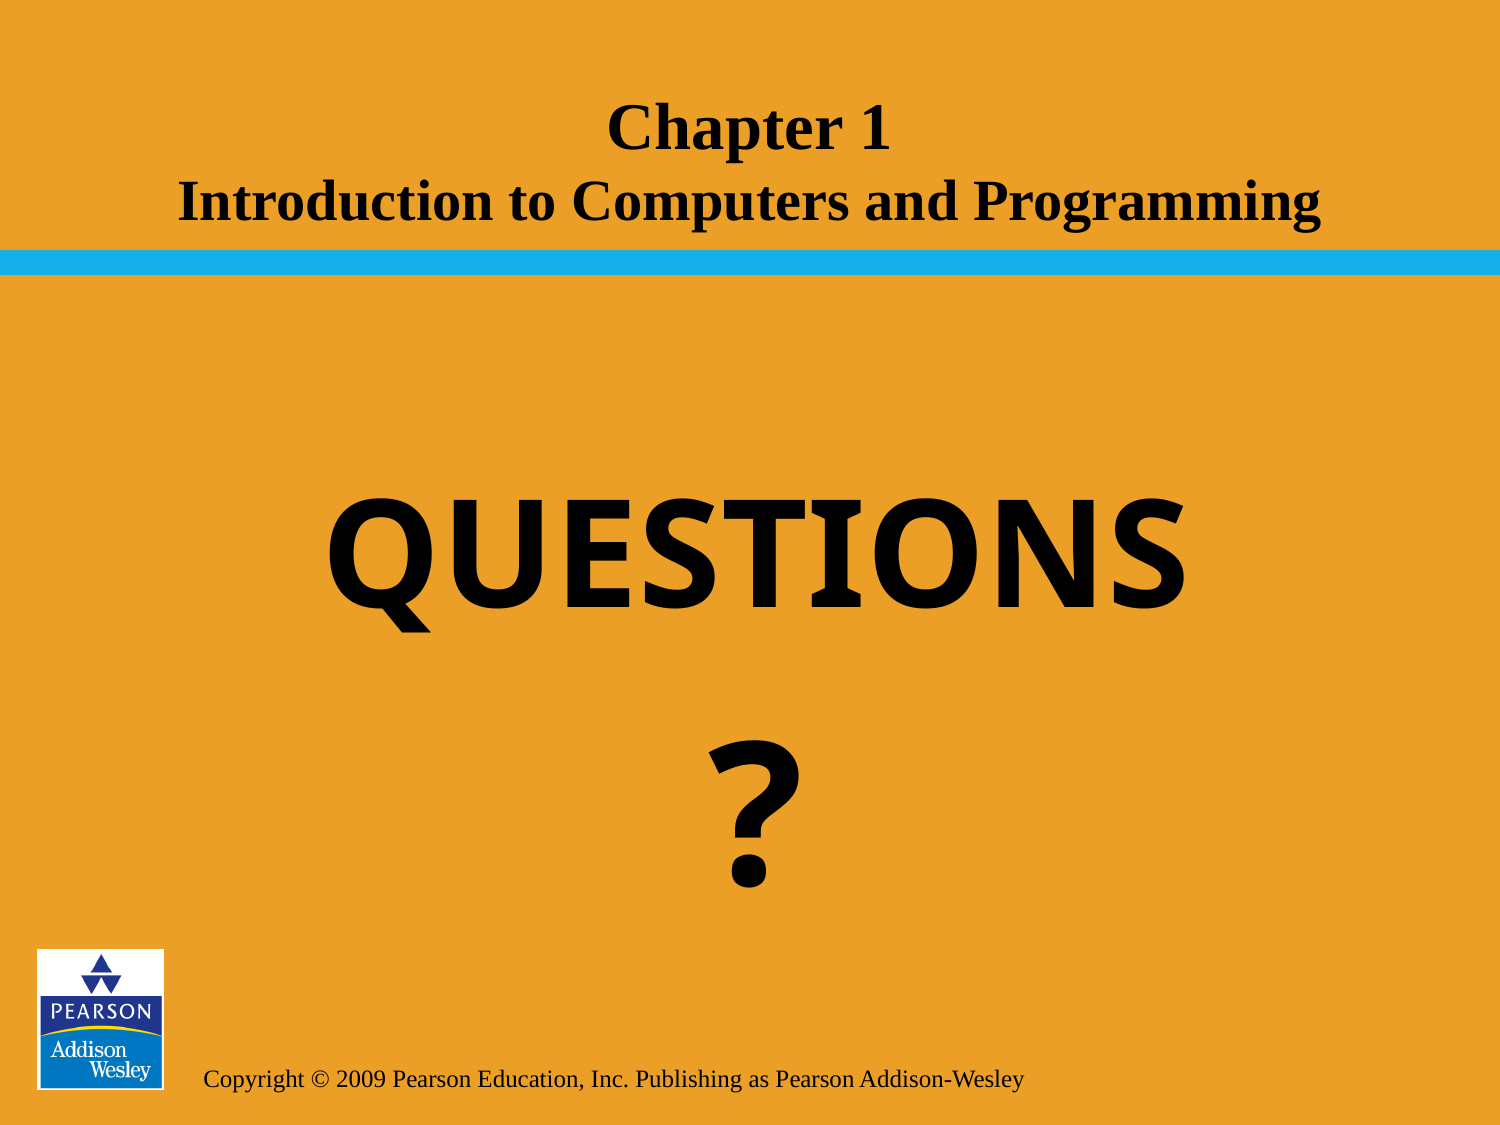

Chapter 1
Introduction to Computers and Programming
QUESTIONS
?